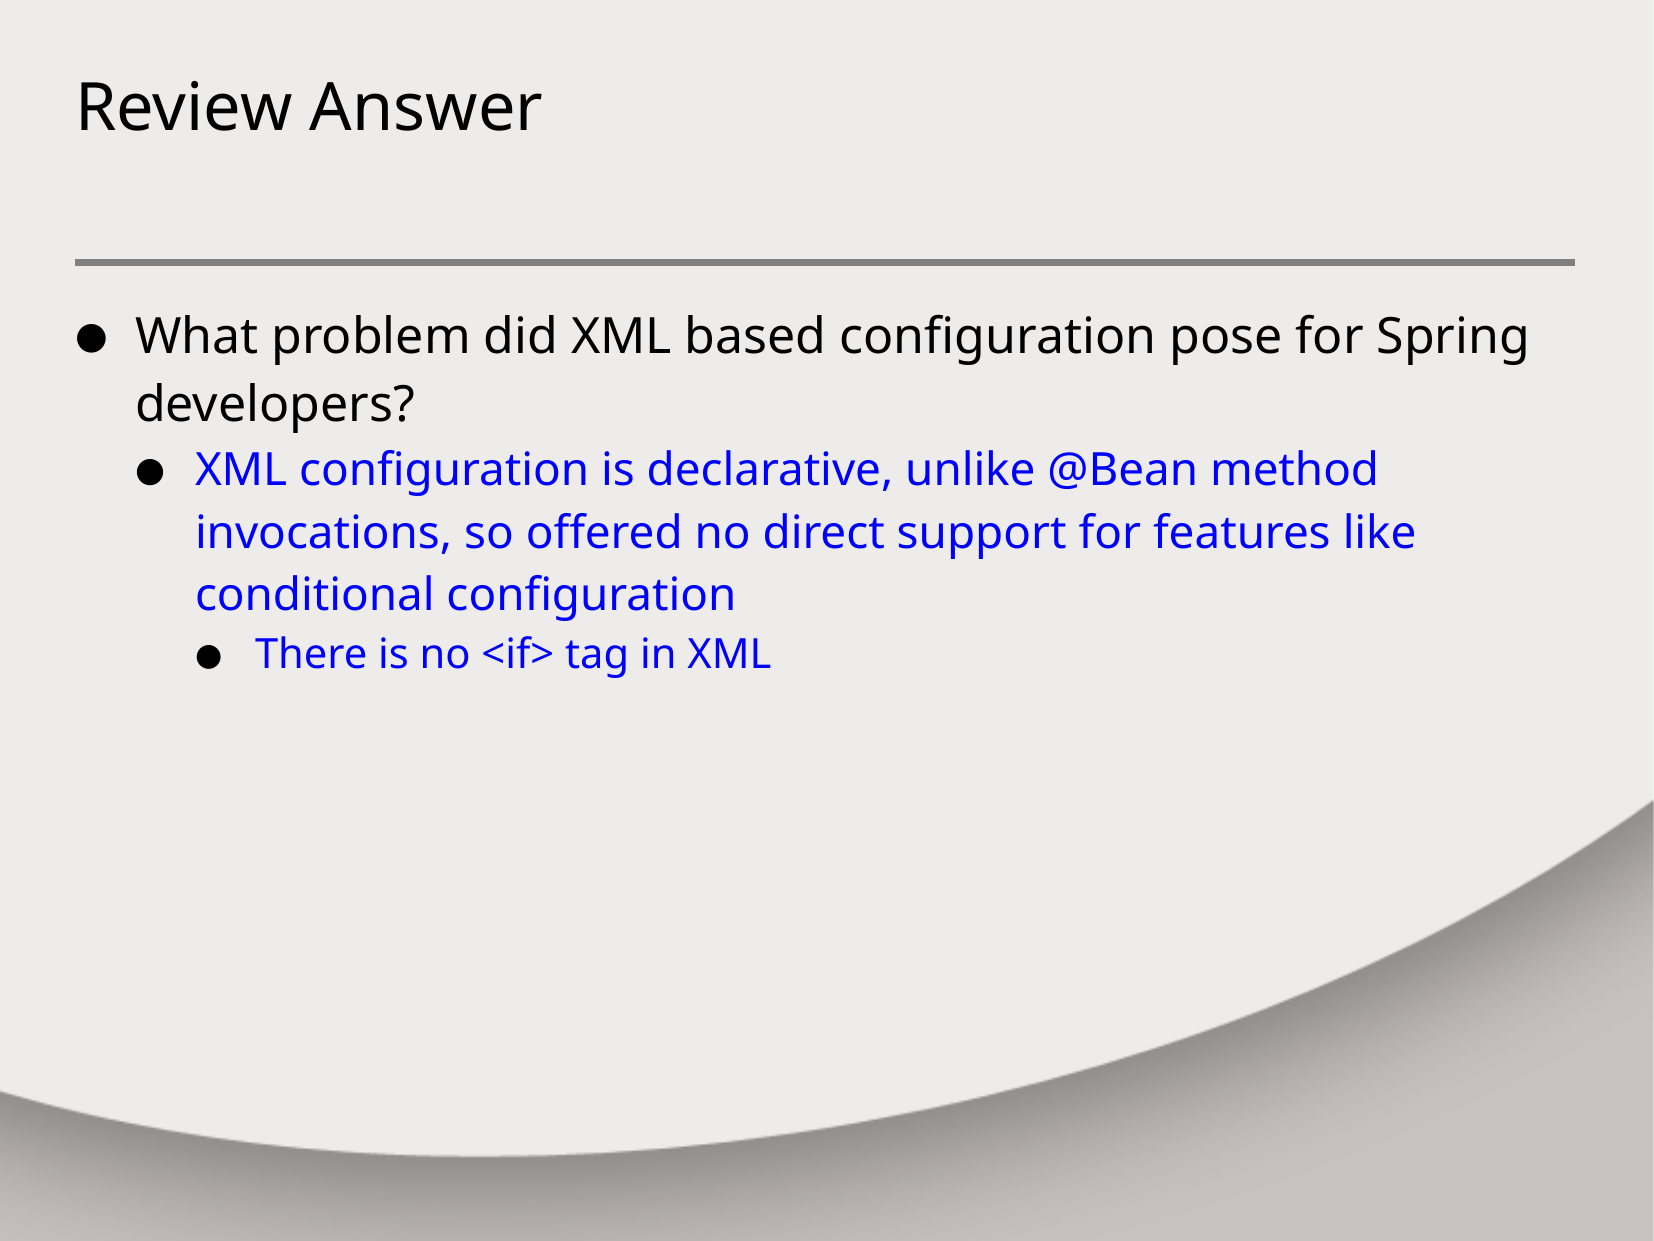

# Review Answer
What problem did XML based configuration pose for Spring developers?
XML configuration is declarative, unlike @Bean method invocations, so offered no direct support for features like conditional configuration
There is no <if> tag in XML